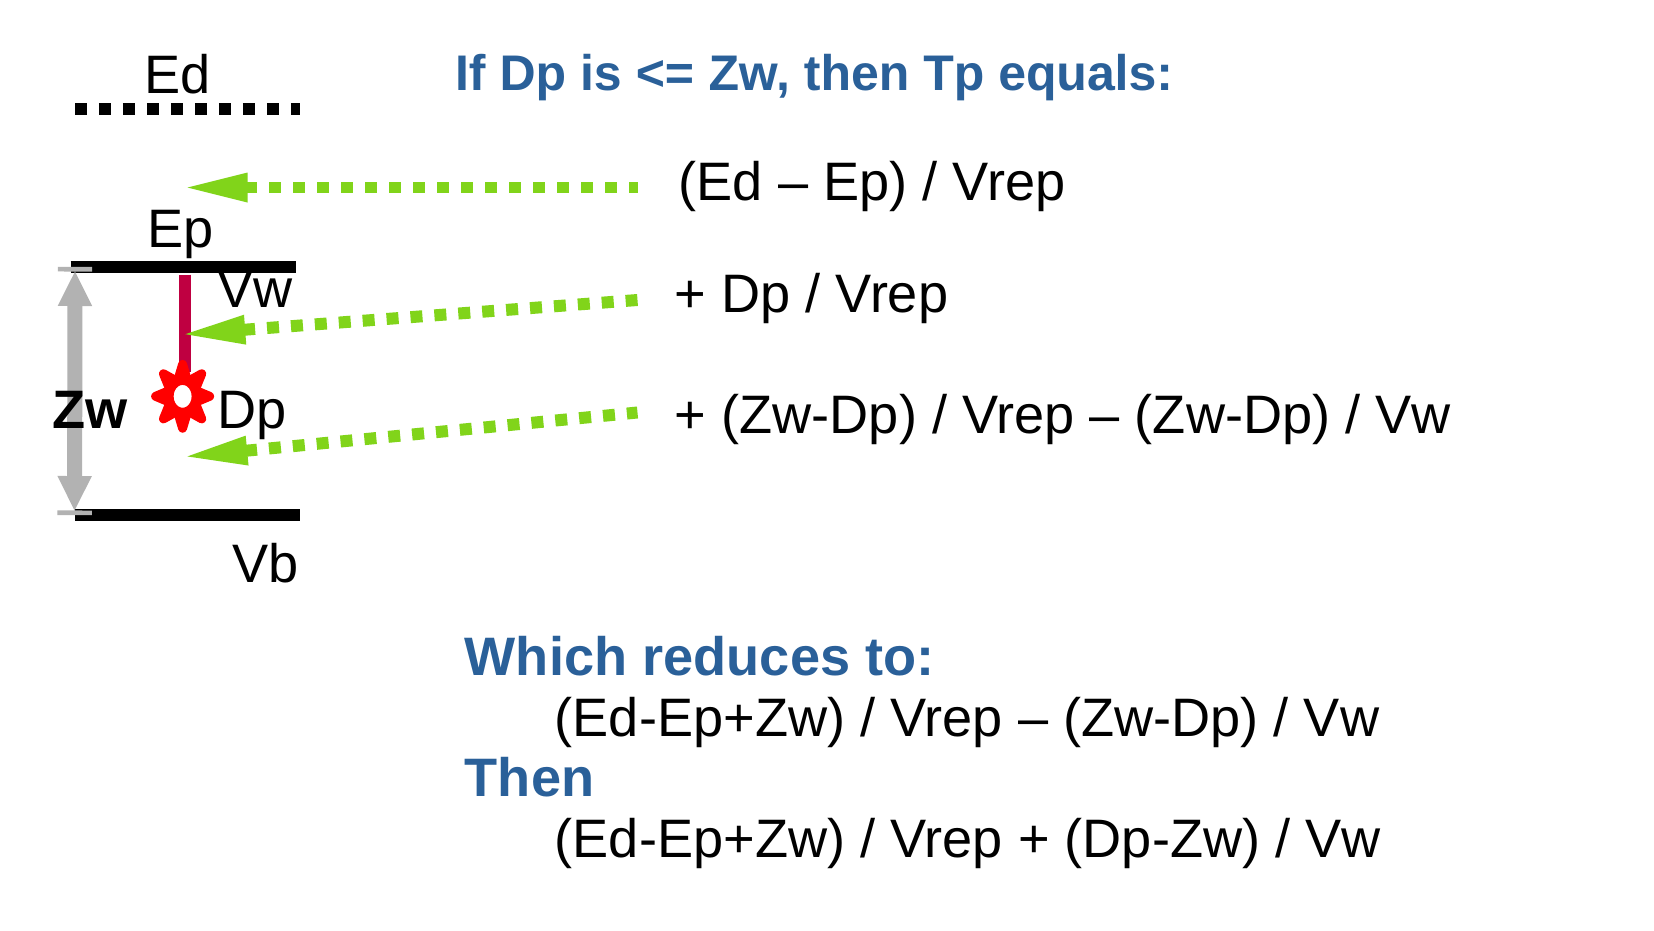

Ed
 Ep
 Vw
Zw Dp
 Vb
 If Dp is <= Zw, then Tp equals:
 (Ed – Ep) / Vrep
 + Dp / Vrep
 + (Zw-Dp) / Vrep – (Zw-Dp) / Vw
 Which reduces to:
 (Ed-Ep+Zw) / Vrep – (Zw-Dp) / Vw
 Then
 (Ed-Ep+Zw) / Vrep + (Dp-Zw) / Vw